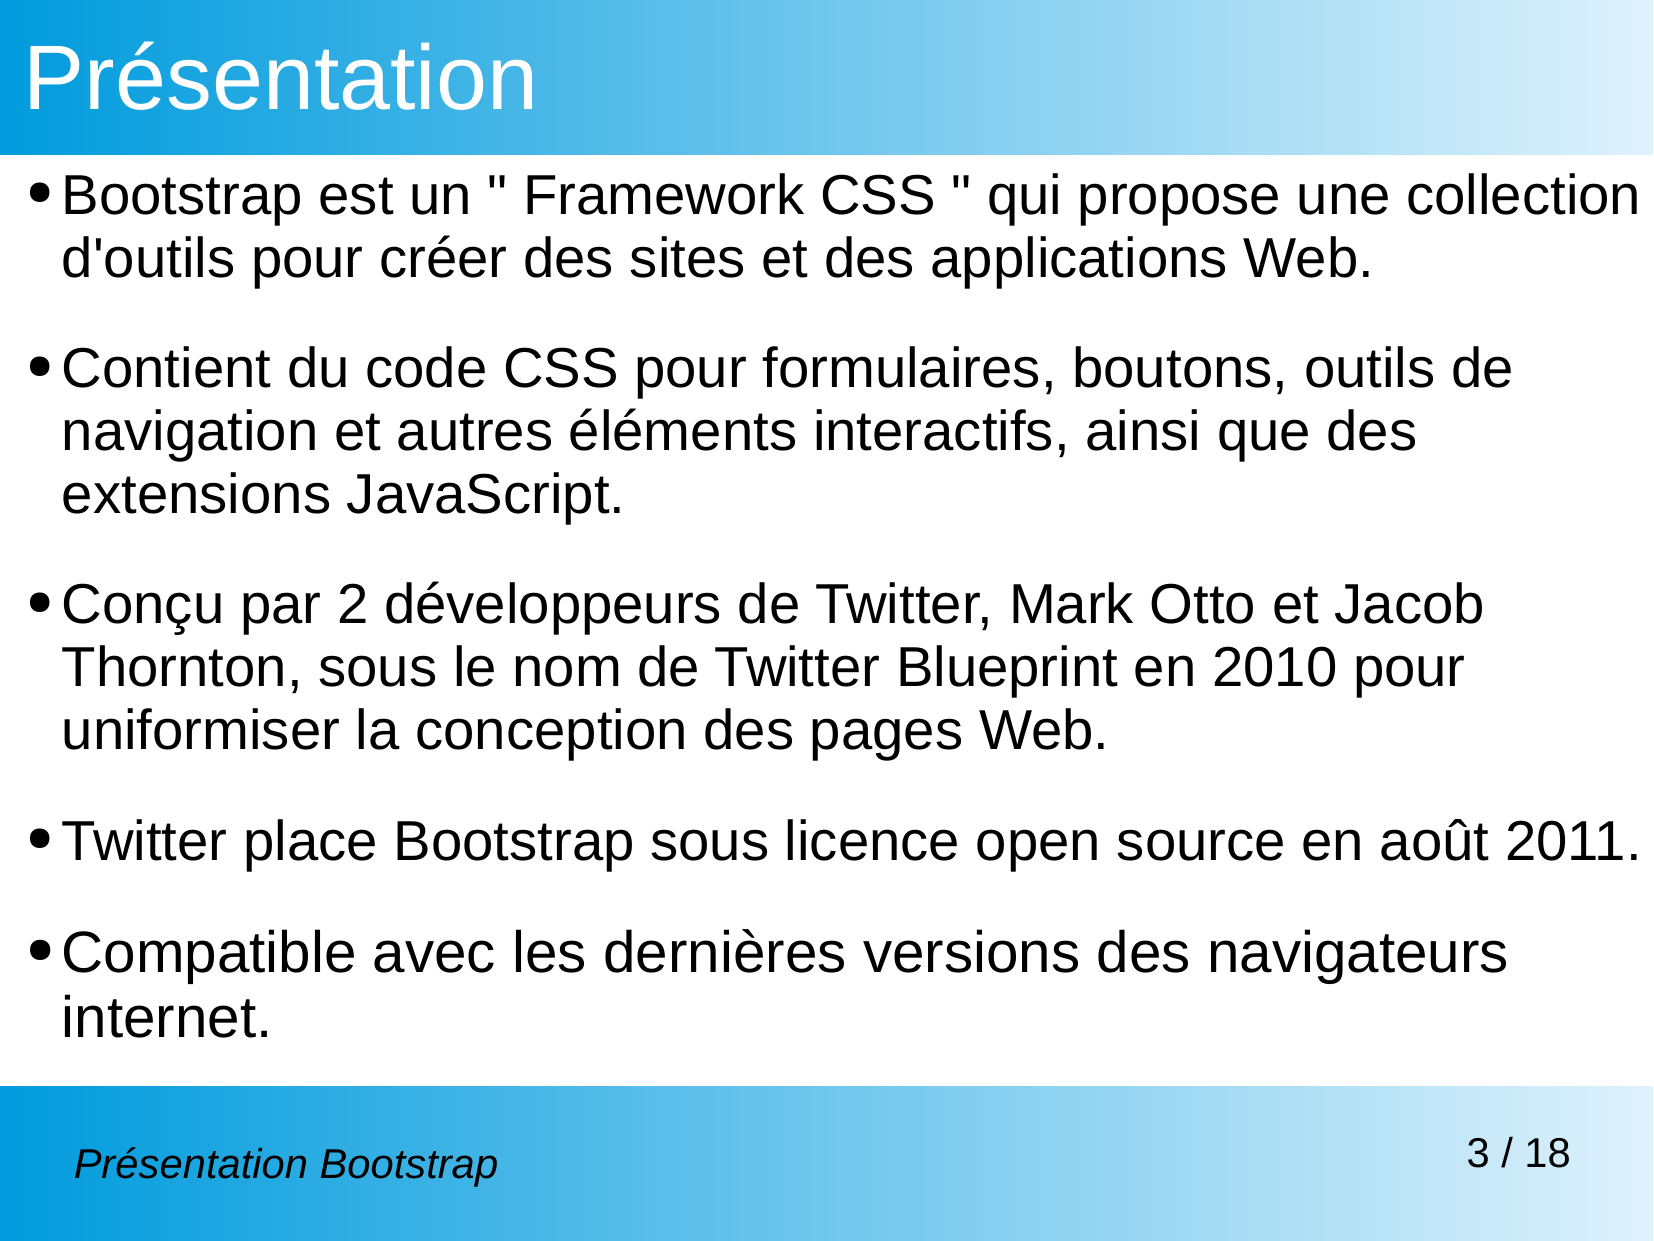

# Présentation
Bootstrap est un ʺ Framework CSS ʺ qui propose une collection d'outils pour créer des sites et des applications Web.
Contient du code CSS pour formulaires, boutons, outils de navigation et autres éléments interactifs, ainsi que des extensions JavaScript.
Conçu par 2 développeurs de Twitter, Mark Otto et Jacob Thornton, sous le nom de Twitter Blueprint en 2010 pour uniformiser la conception des pages Web.
Twitter place Bootstrap sous licence open source en août 2011.
Compatible avec les dernières versions des navigateurs internet.